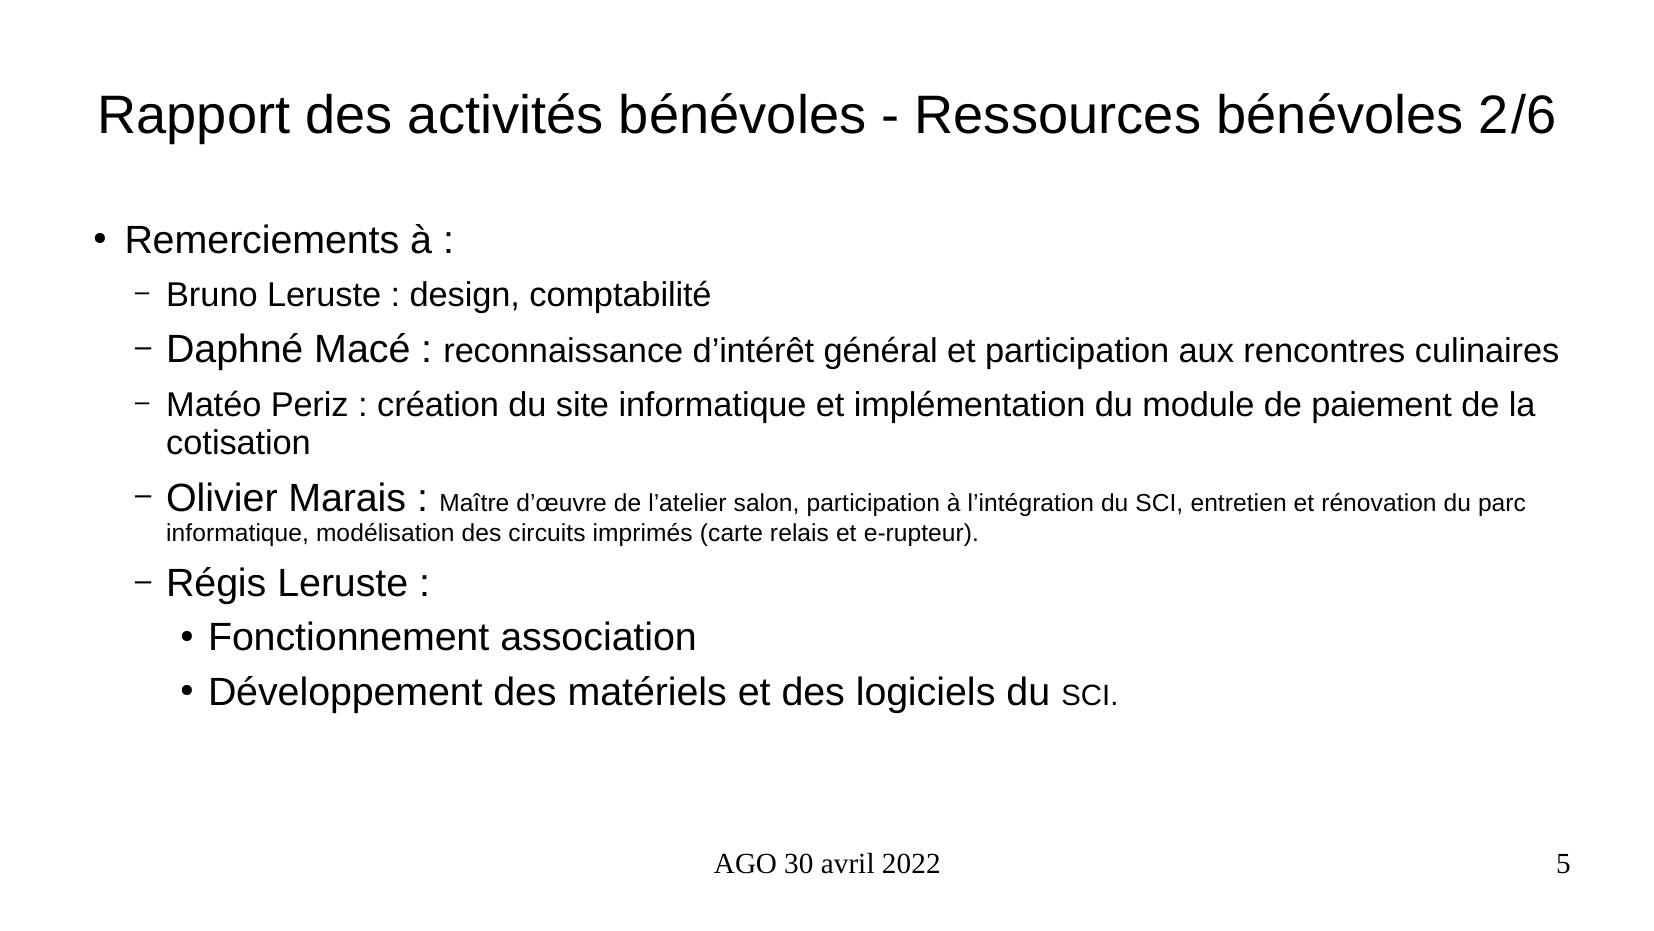

# Rapport des activités bénévoles - Ressources bénévoles 2/6
Remerciements à :
Bruno Leruste : design, comptabilité
Daphné Macé : reconnaissance d’intérêt général et participation aux rencontres culinaires
Matéo Periz : création du site informatique et implémentation du module de paiement de la cotisation
Olivier Marais : Maître d’œuvre de l’atelier salon, participation à l’intégration du SCI, entretien et rénovation du parc informatique, modélisation des circuits imprimés (carte relais et e-rupteur).
Régis Leruste :
Fonctionnement association
Développement des matériels et des logiciels du SCI.
AGO 30 avril 2022
5